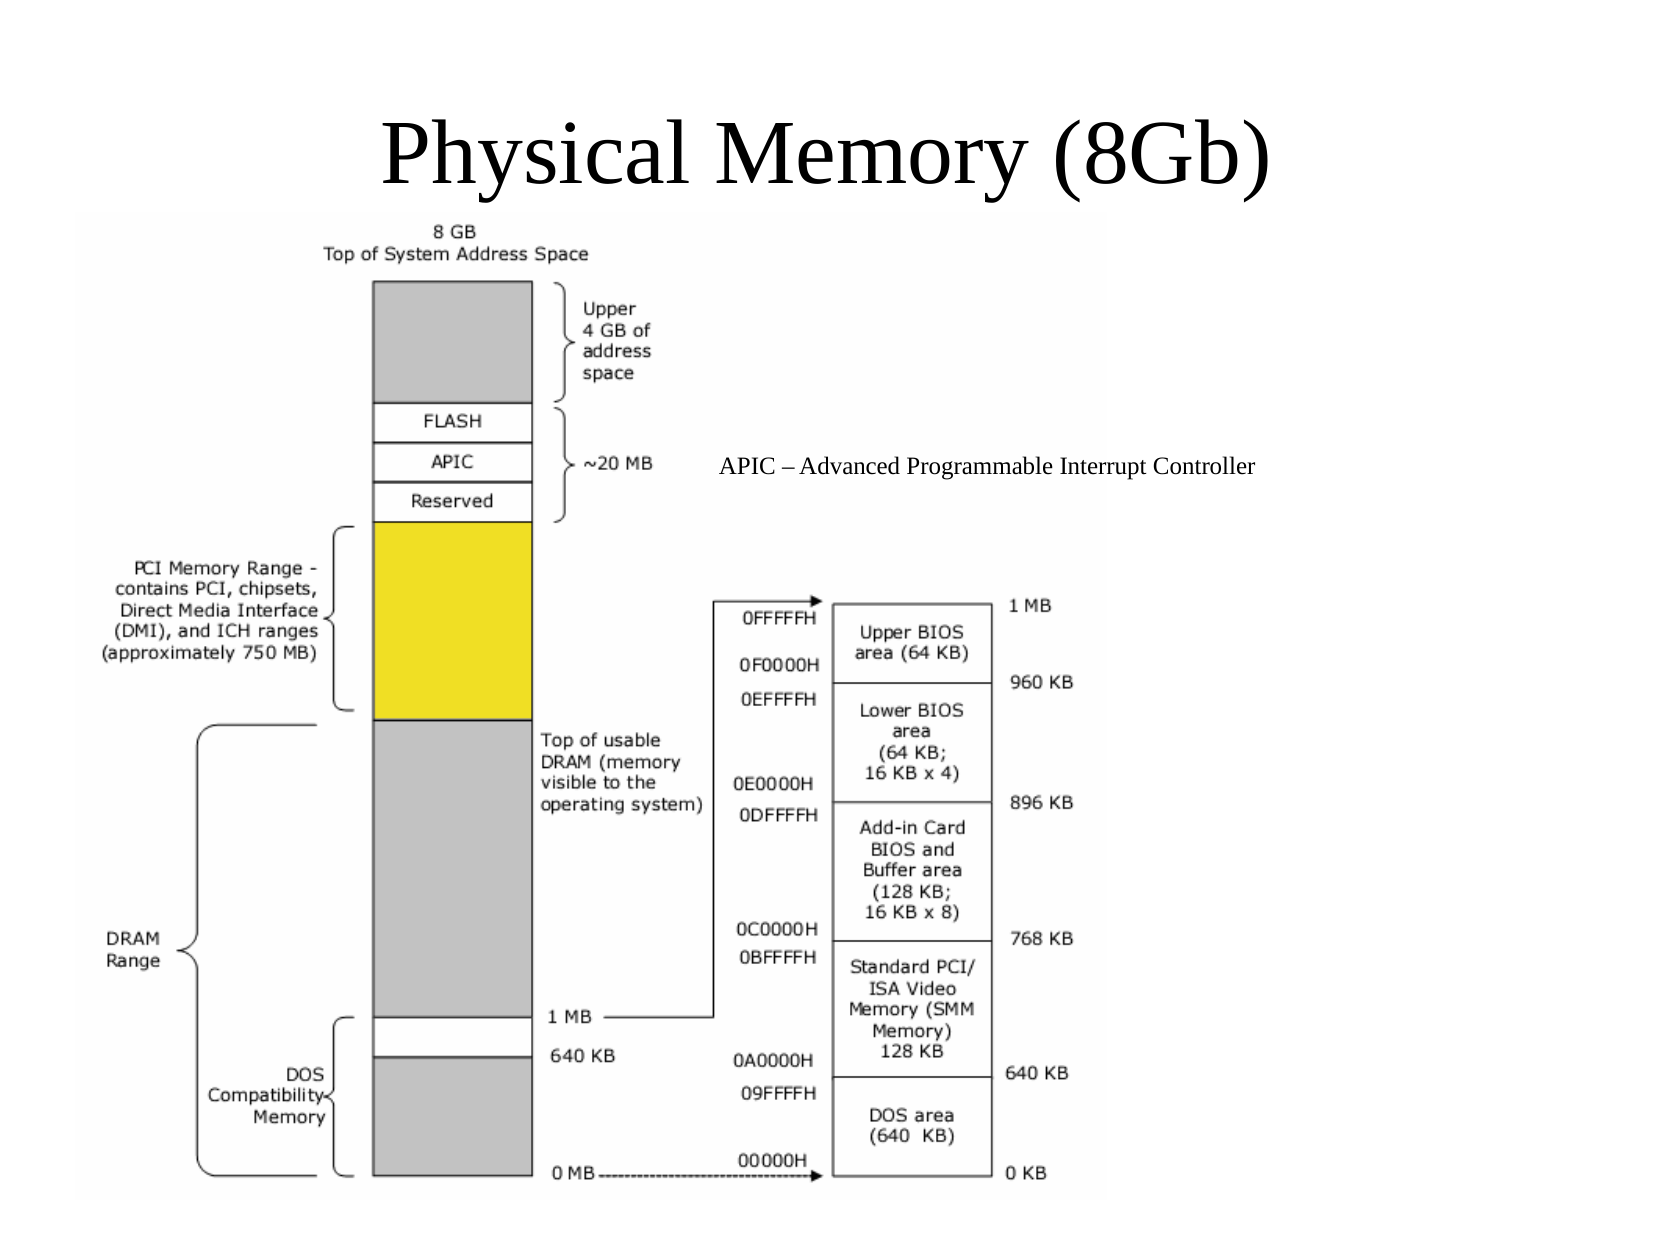

# Physical Memory (8Gb)
APIC – Advanced Programmable Interrupt Controller